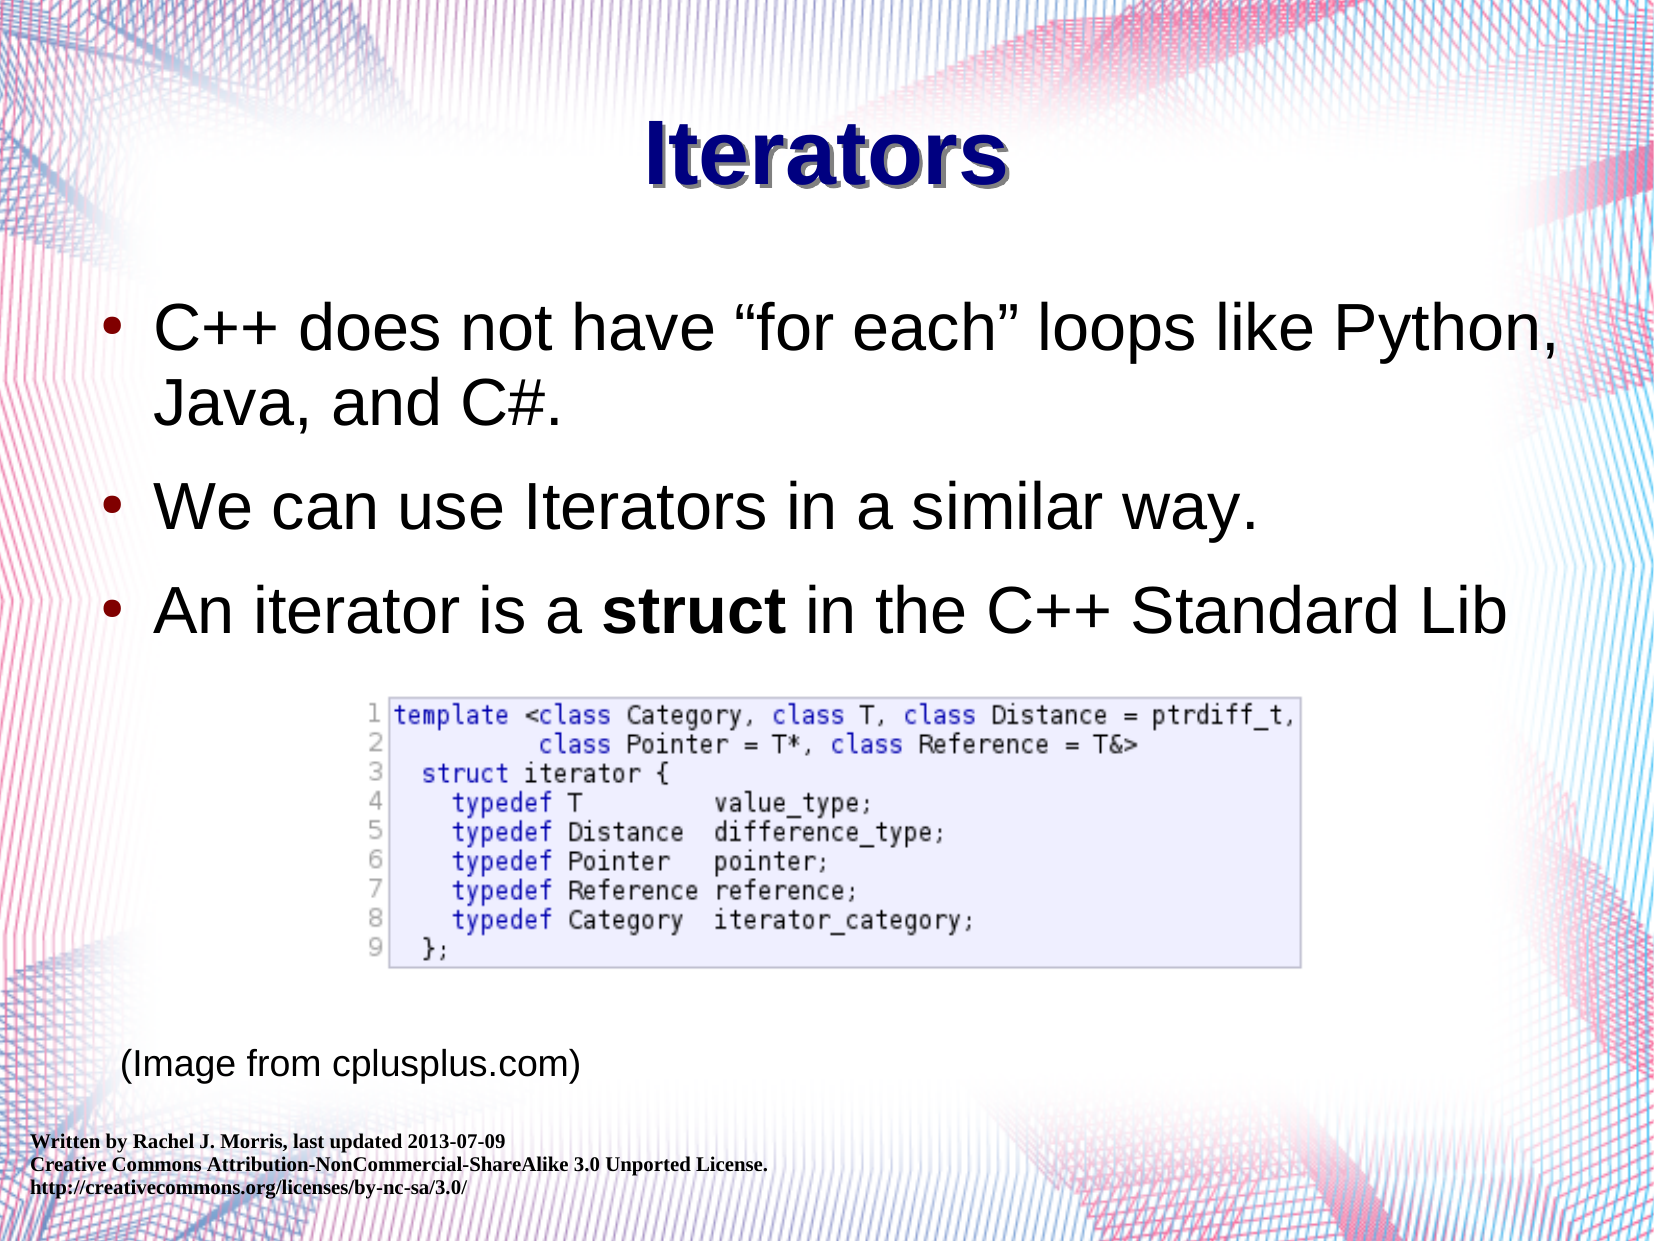

# Iterators
C++ does not have “for each” loops like Python, Java, and C#.
We can use Iterators in a similar way.
An iterator is a struct in the C++ Standard Lib
(Image from cplusplus.com)